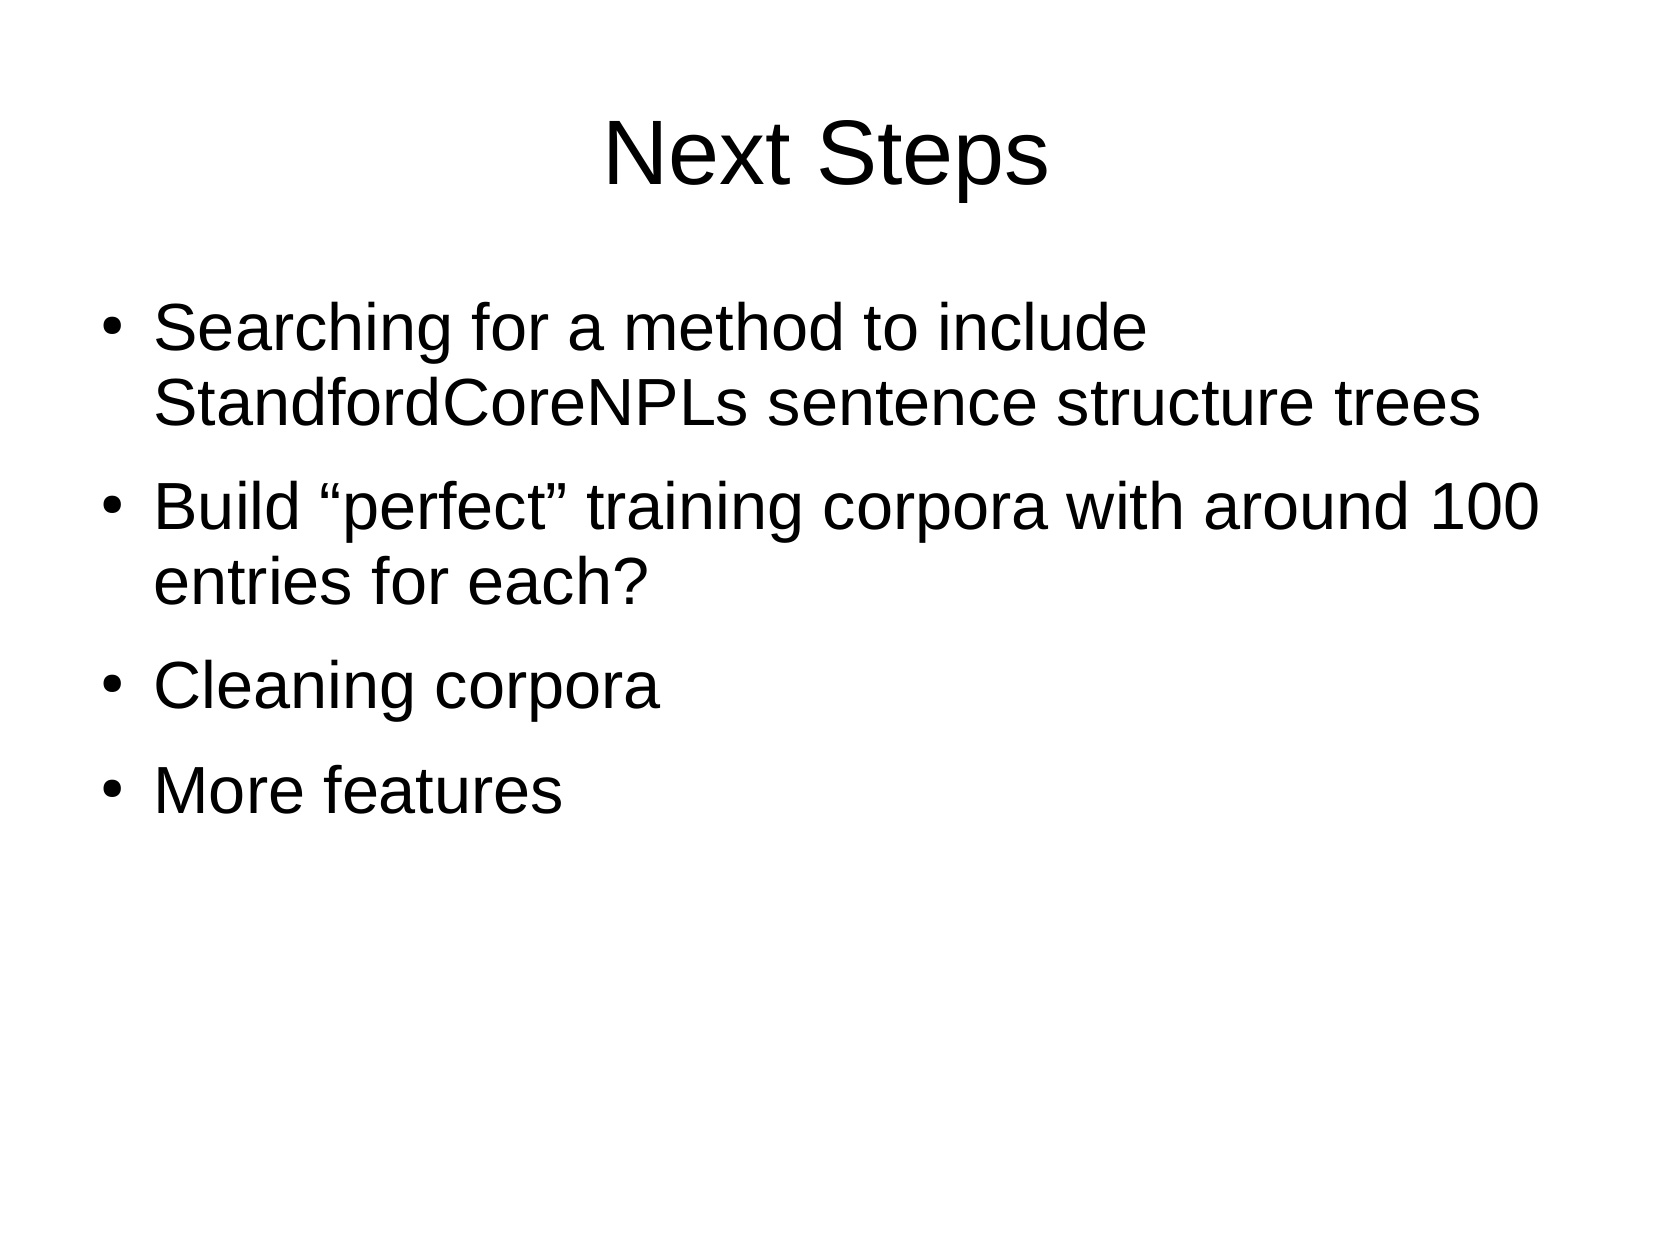

# Next Steps
Searching for a method to include StandfordCoreNPLs sentence structure trees
Build “perfect” training corpora with around 100 entries for each?
Cleaning corpora
More features